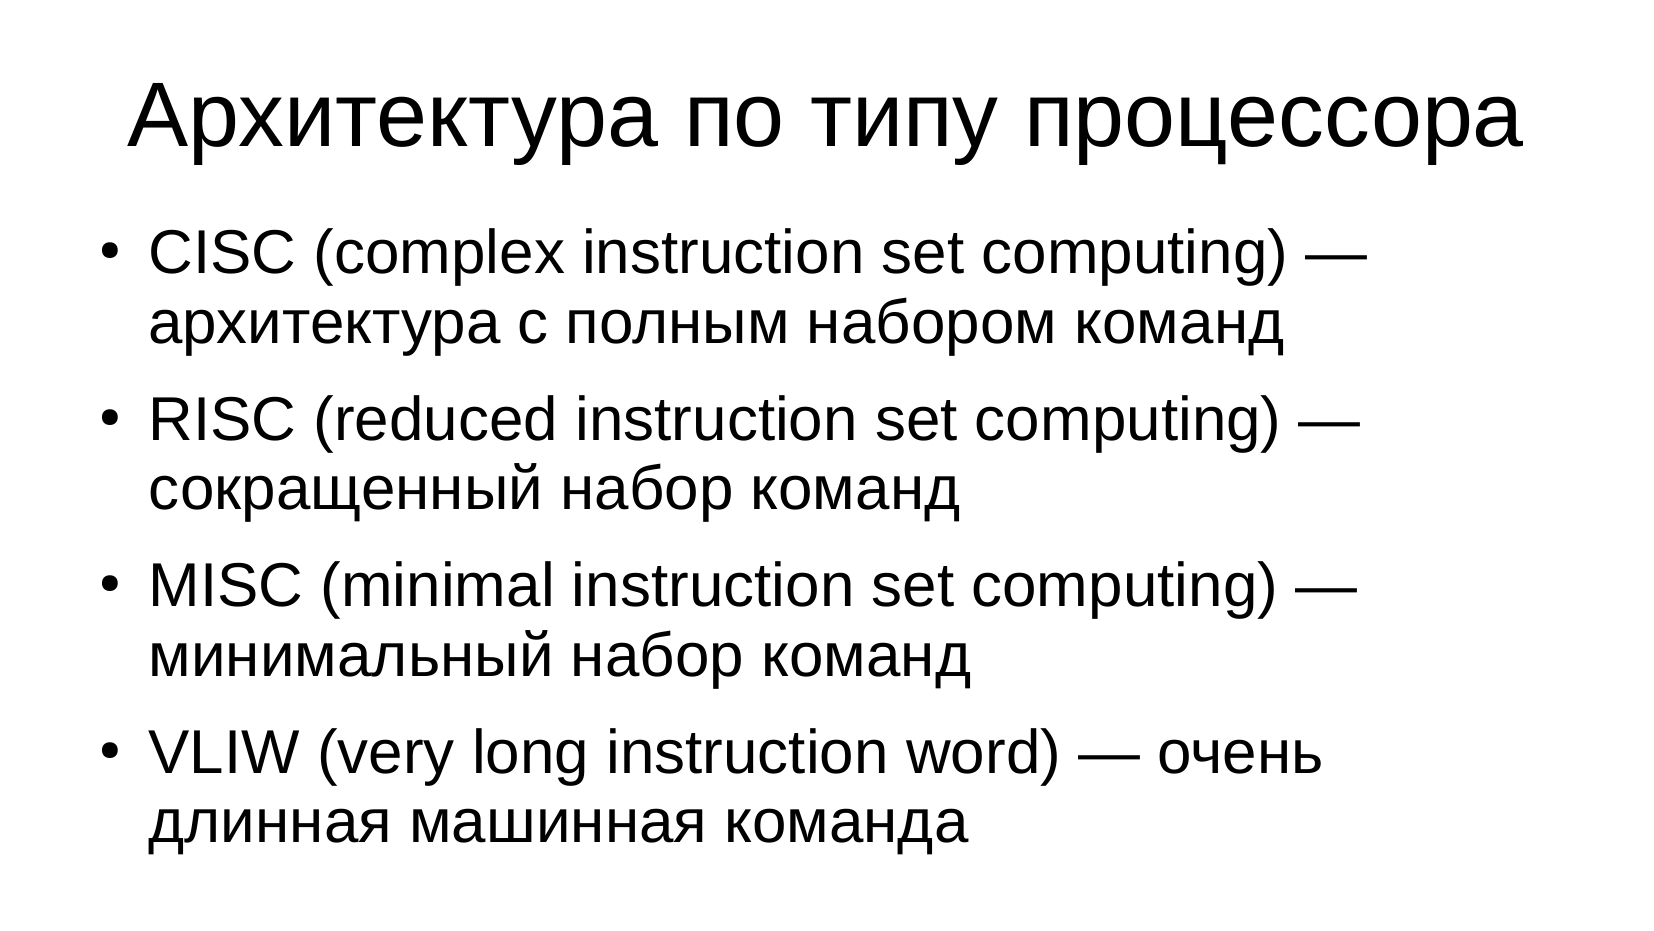

# Архитектура по типу процессора
CISC (complex instruction set computing) — архитектура с полным набором команд
RISC (reduced instruction set computing) — сокращенный набор команд
MISC (minimal instruction set computing) — минимальный набор команд
VLIW (very long instruction word) — очень длинная машинная команда